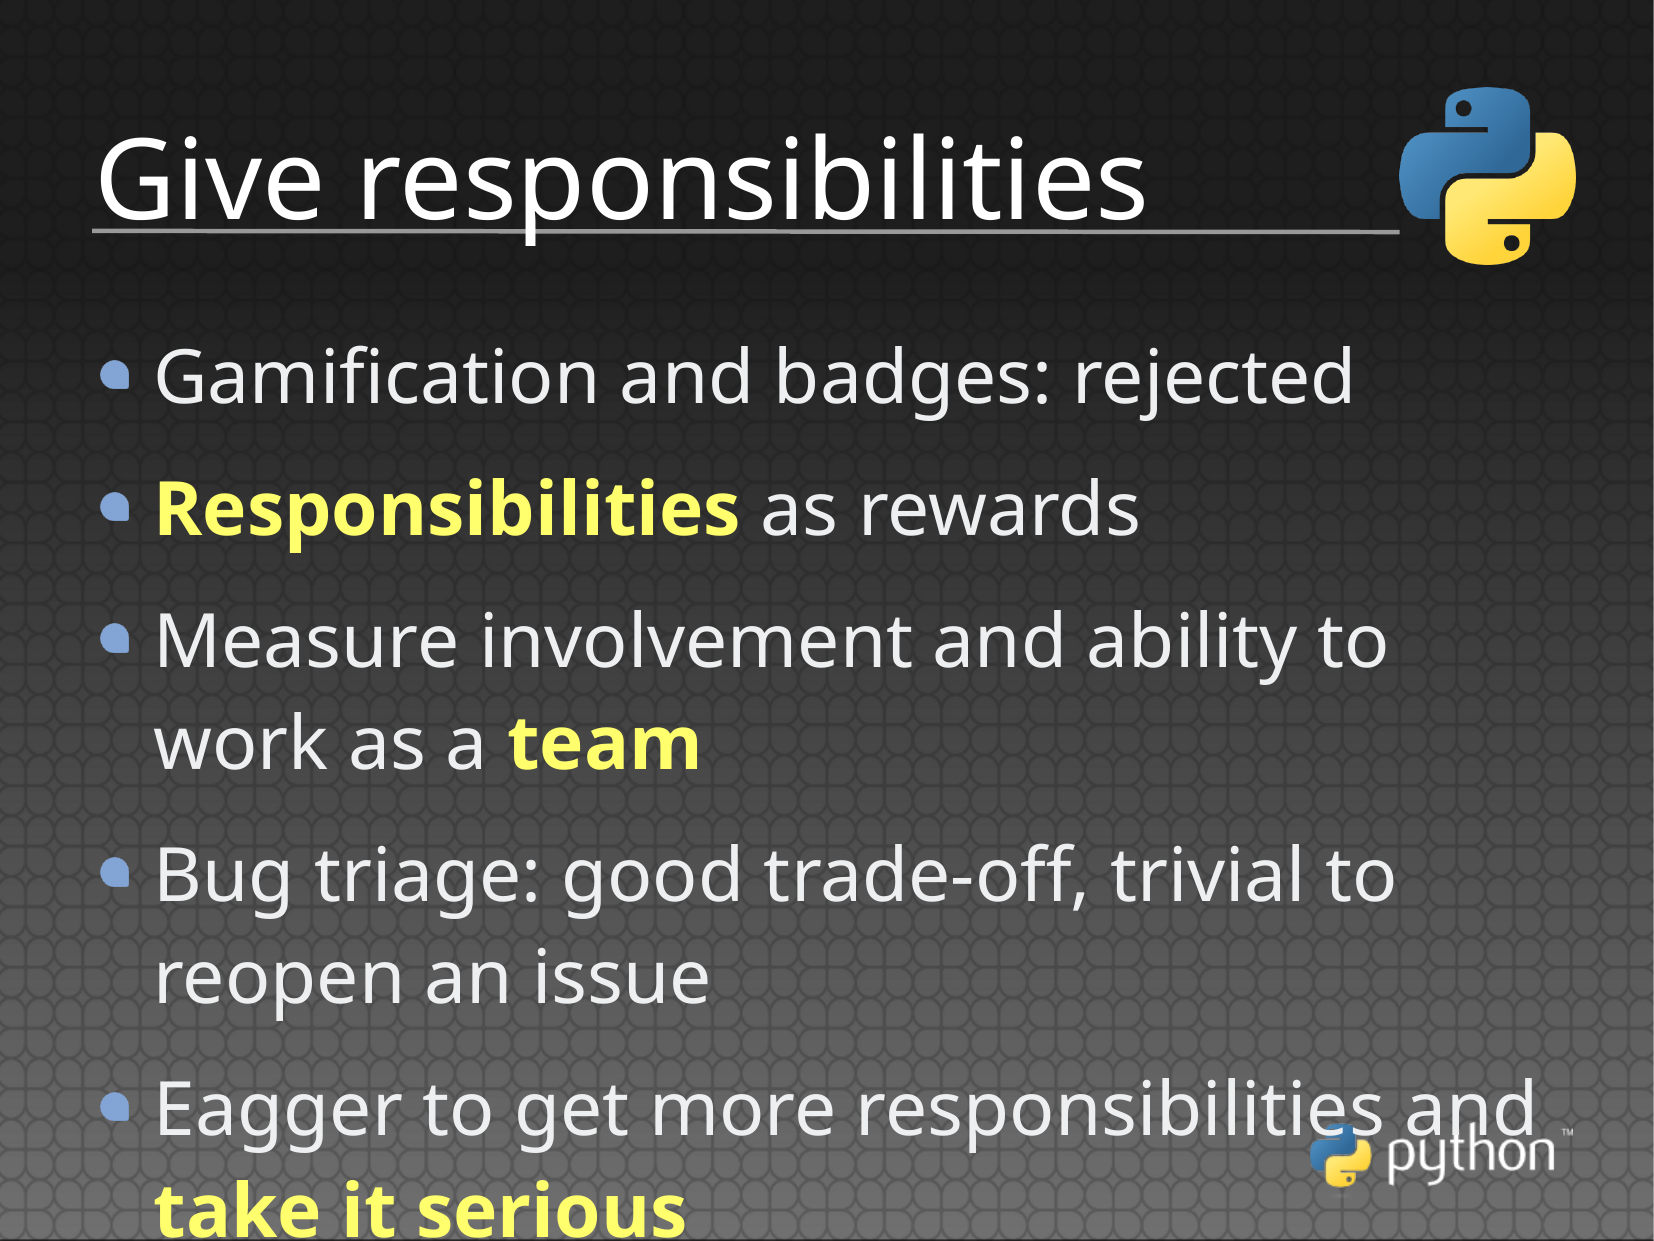

Give responsibilities
# Gamification and badges: rejected
Responsibilities as rewards
Measure involvement and ability to work as a team
Bug triage: good trade-off, trivial to reopen an issue
Eagger to get more responsibilities and take it serious